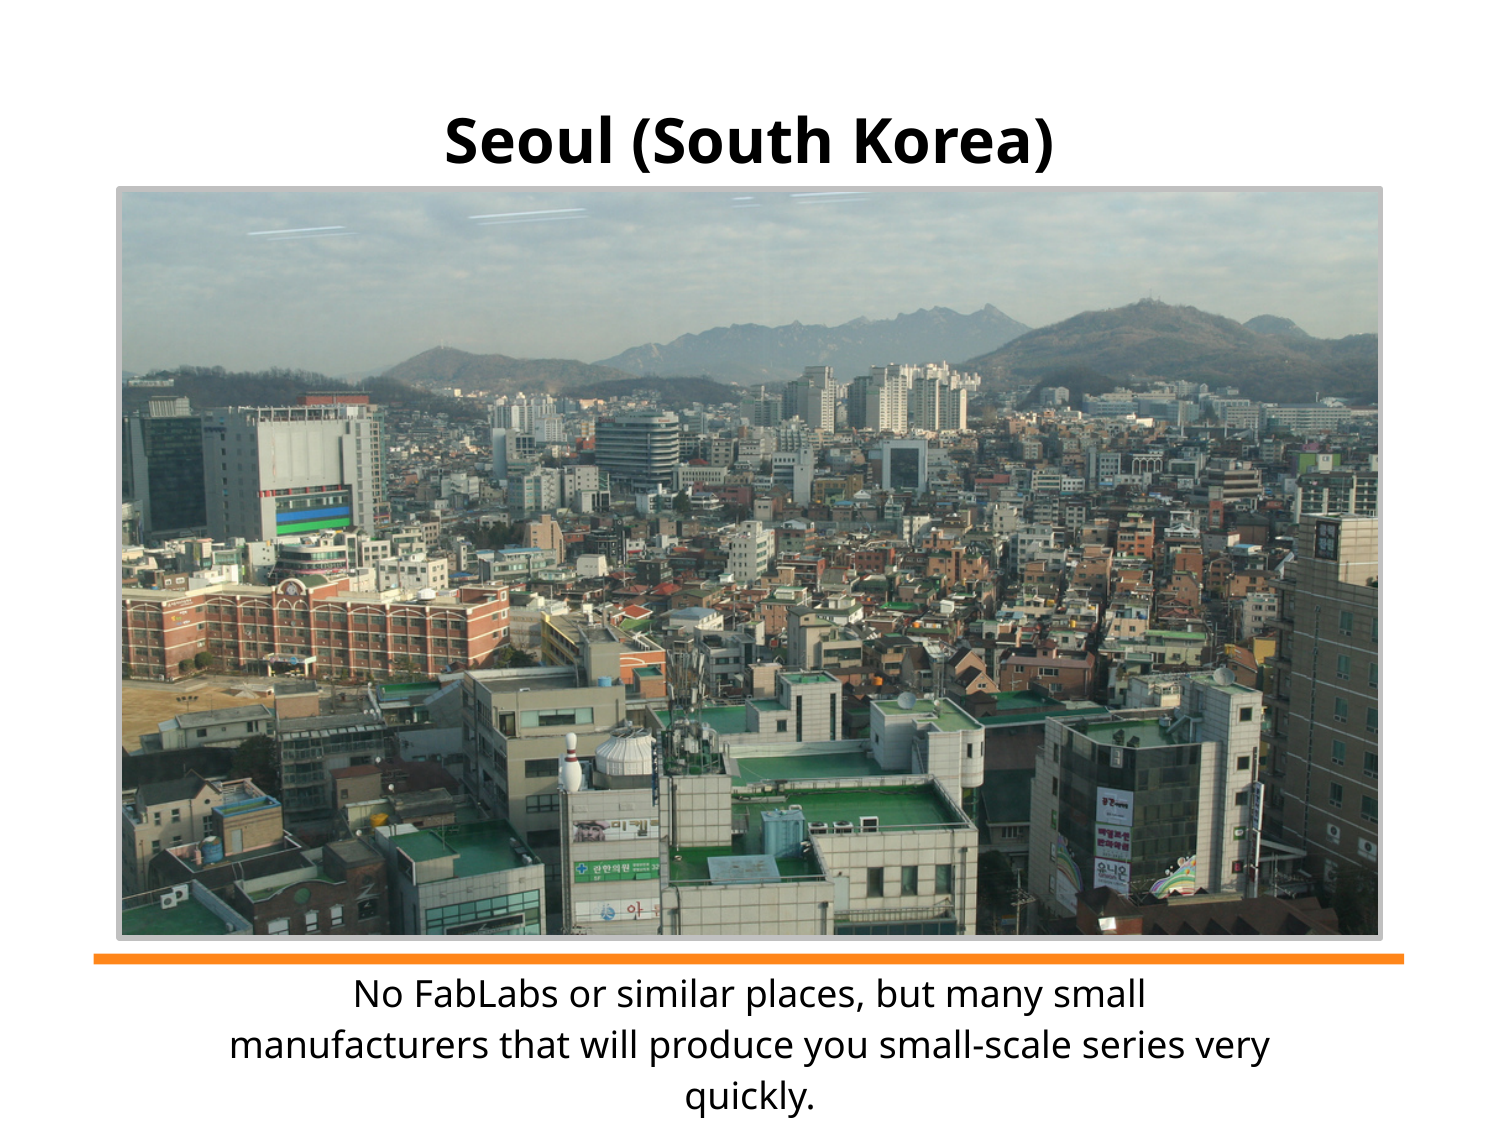

# Seoul (South Korea)
No FabLabs or similar places, but many small manufacturers that will produce you small-scale series very quickly.